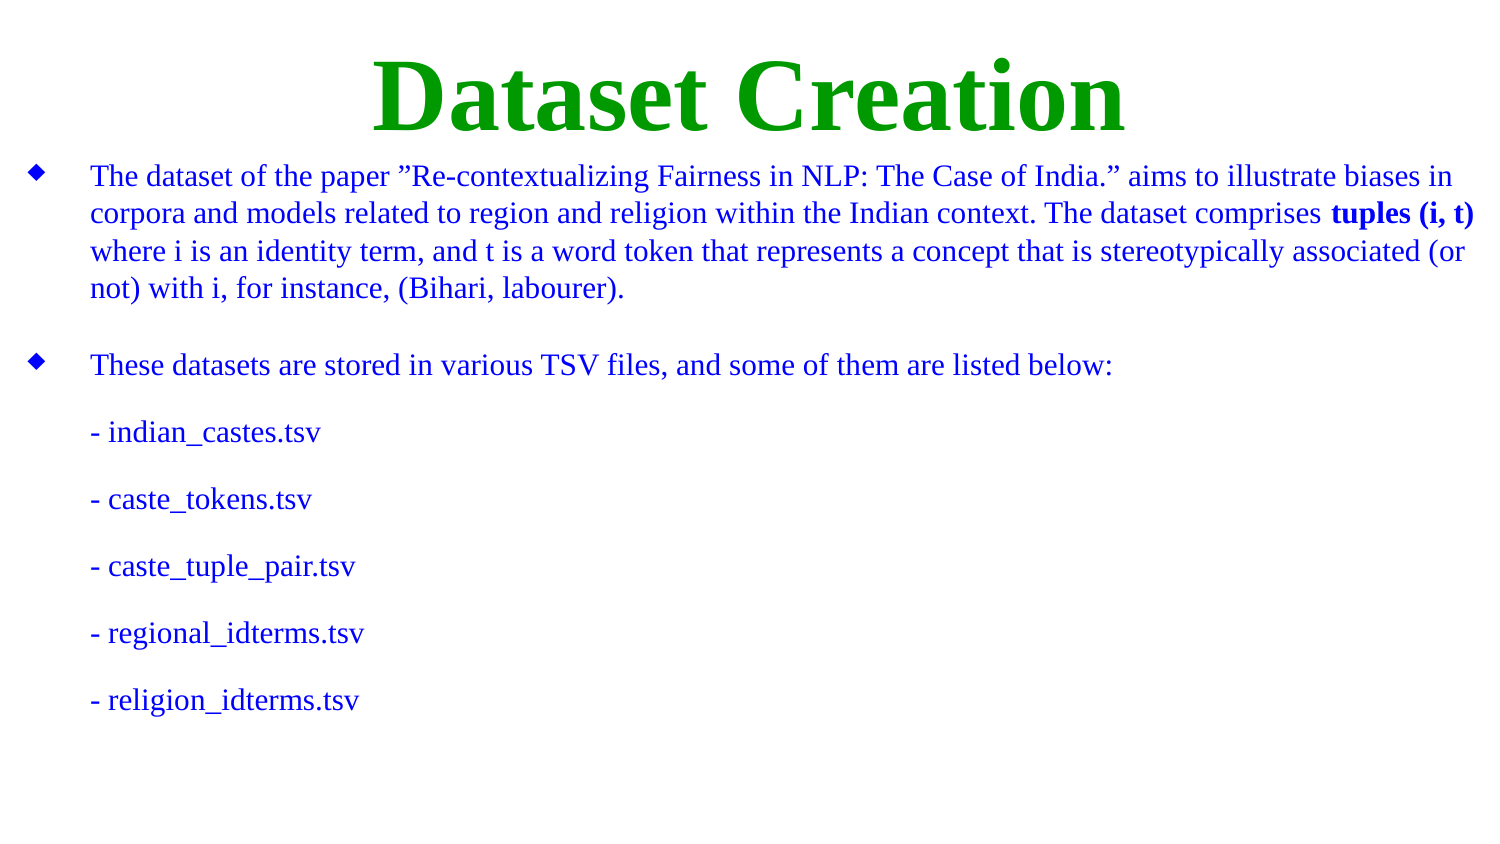

# Dataset Creation
The dataset of the paper ”Re-contextualizing Fairness in NLP: The Case of India.” aims to illustrate biases in corpora and models related to region and religion within the Indian context. The dataset comprises tuples (i, t) where i is an identity term, and t is a word token that represents a concept that is stereotypically associated (or not) with i, for instance, (Bihari, labourer).
These datasets are stored in various TSV files, and some of them are listed below:
- indian_castes.tsv
- caste_tokens.tsv
- caste_tuple_pair.tsv
- regional_idterms.tsv
- religion_idterms.tsv